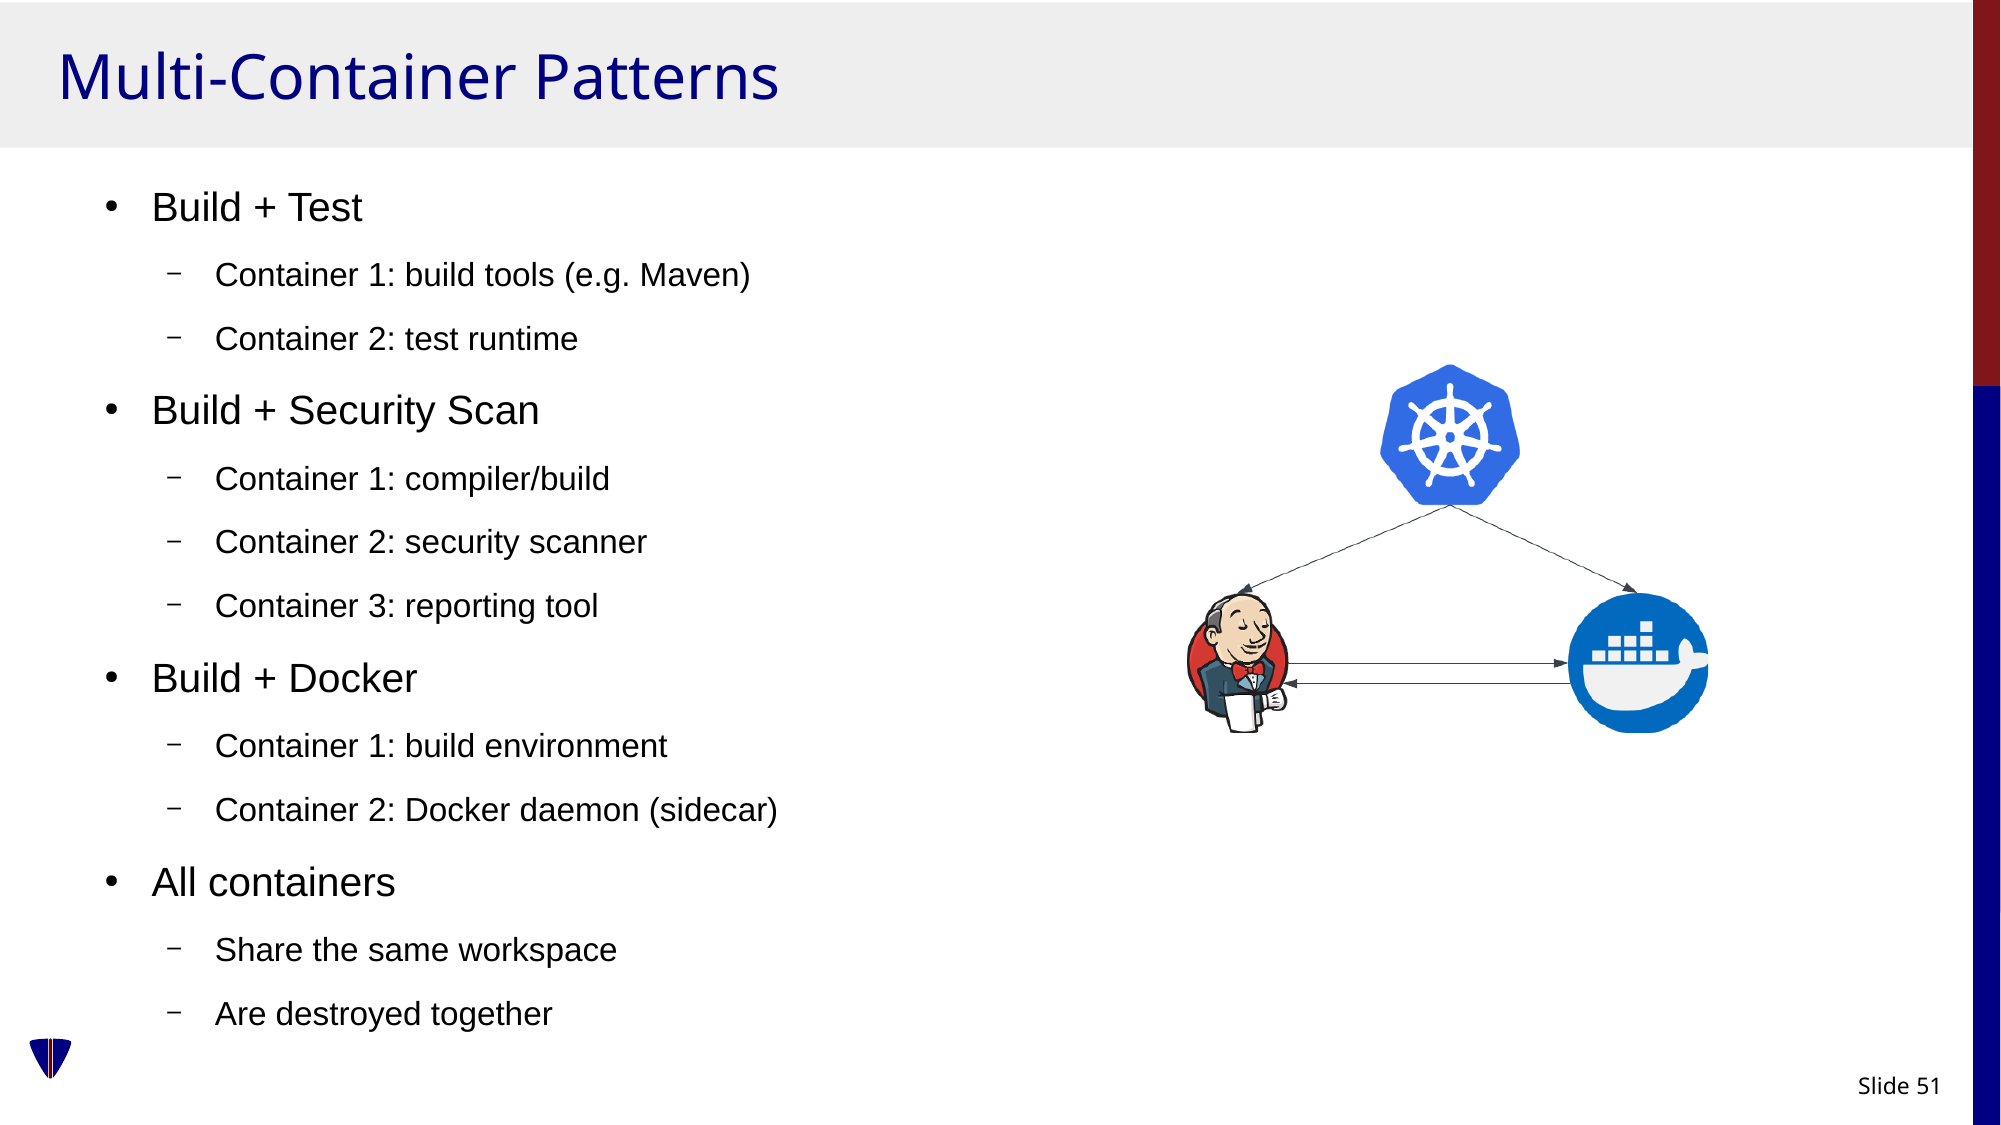

# Multi-Container Patterns
Build + Test
Container 1: build tools (e.g. Maven)
Container 2: test runtime
Build + Security Scan
Container 1: compiler/build
Container 2: security scanner
Container 3: reporting tool
Build + Docker
Container 1: build environment
Container 2: Docker daemon (sidecar)
All containers
Share the same workspace
Are destroyed together